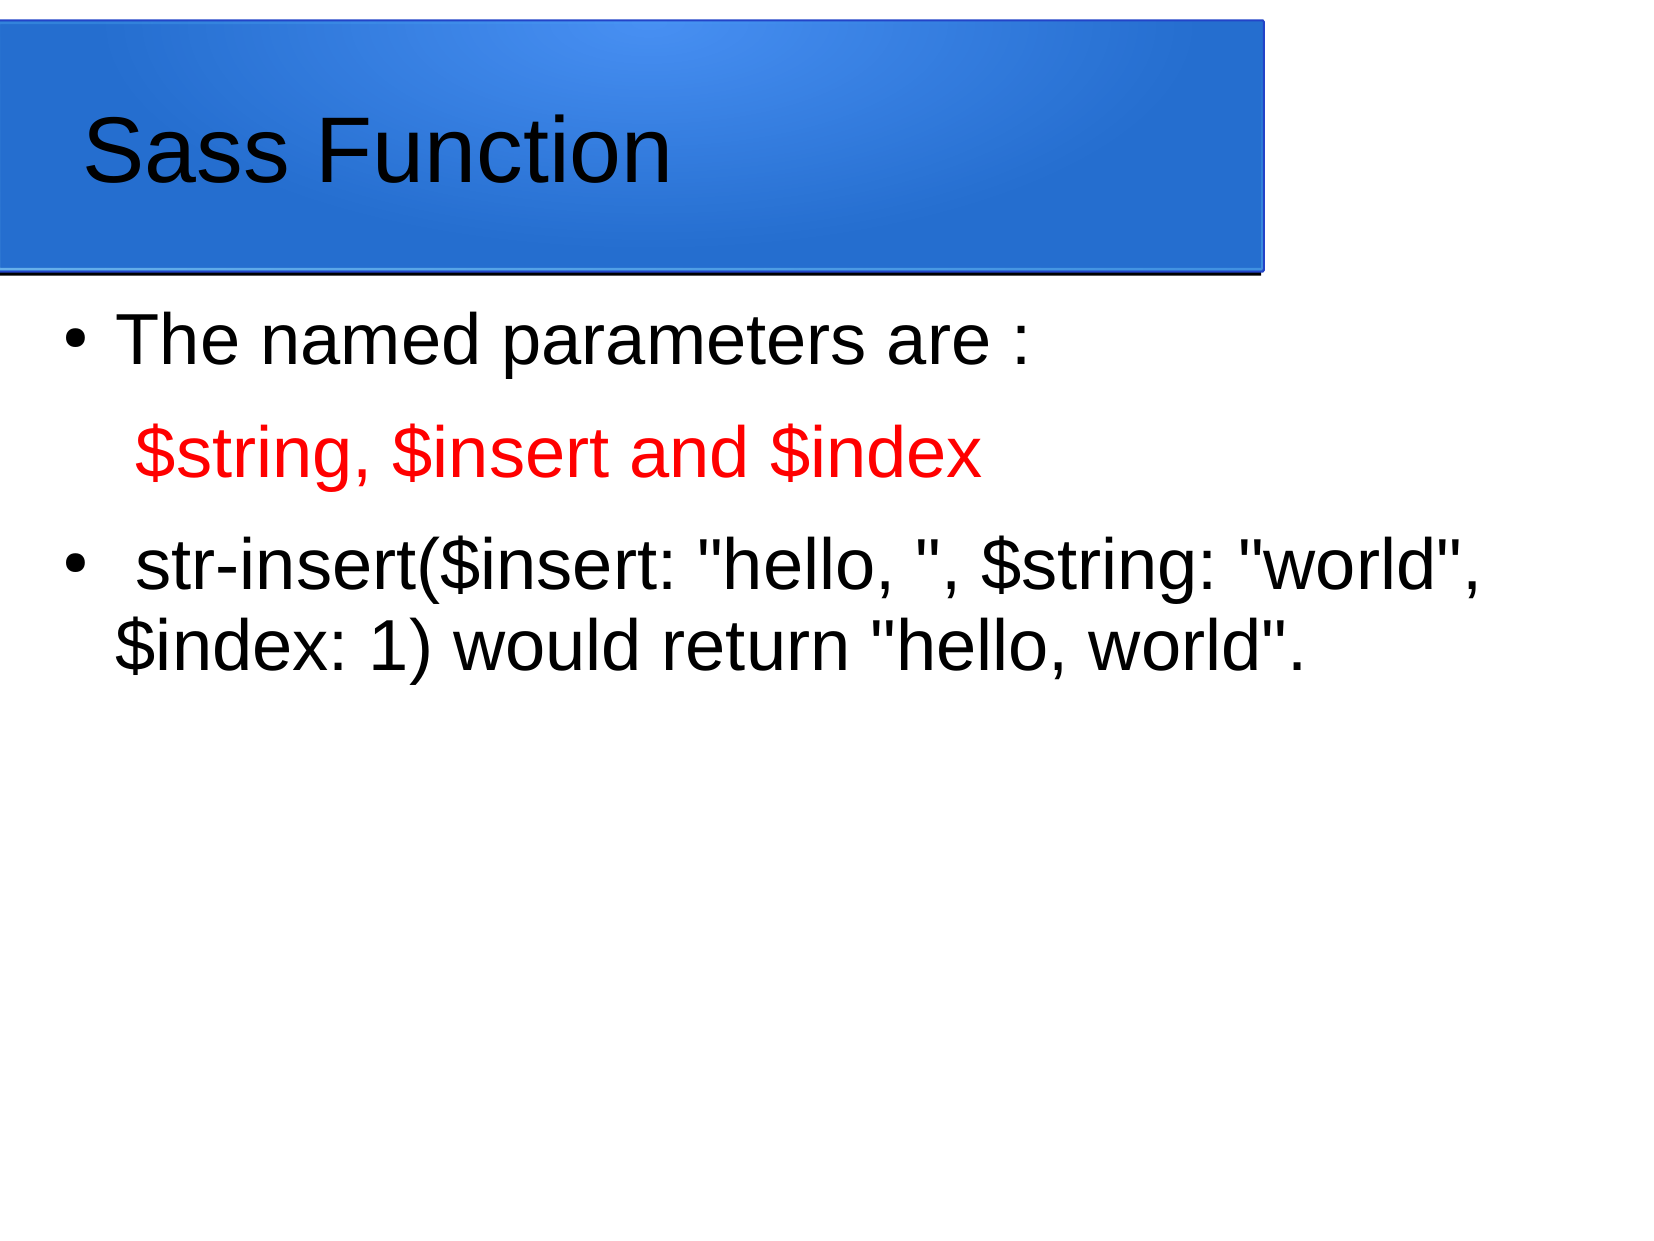

# Sass Function
The named parameters are :
 $string, $insert and $index
 str-insert($insert: "hello, ", $string: "world", $index: 1) would return "hello, world".